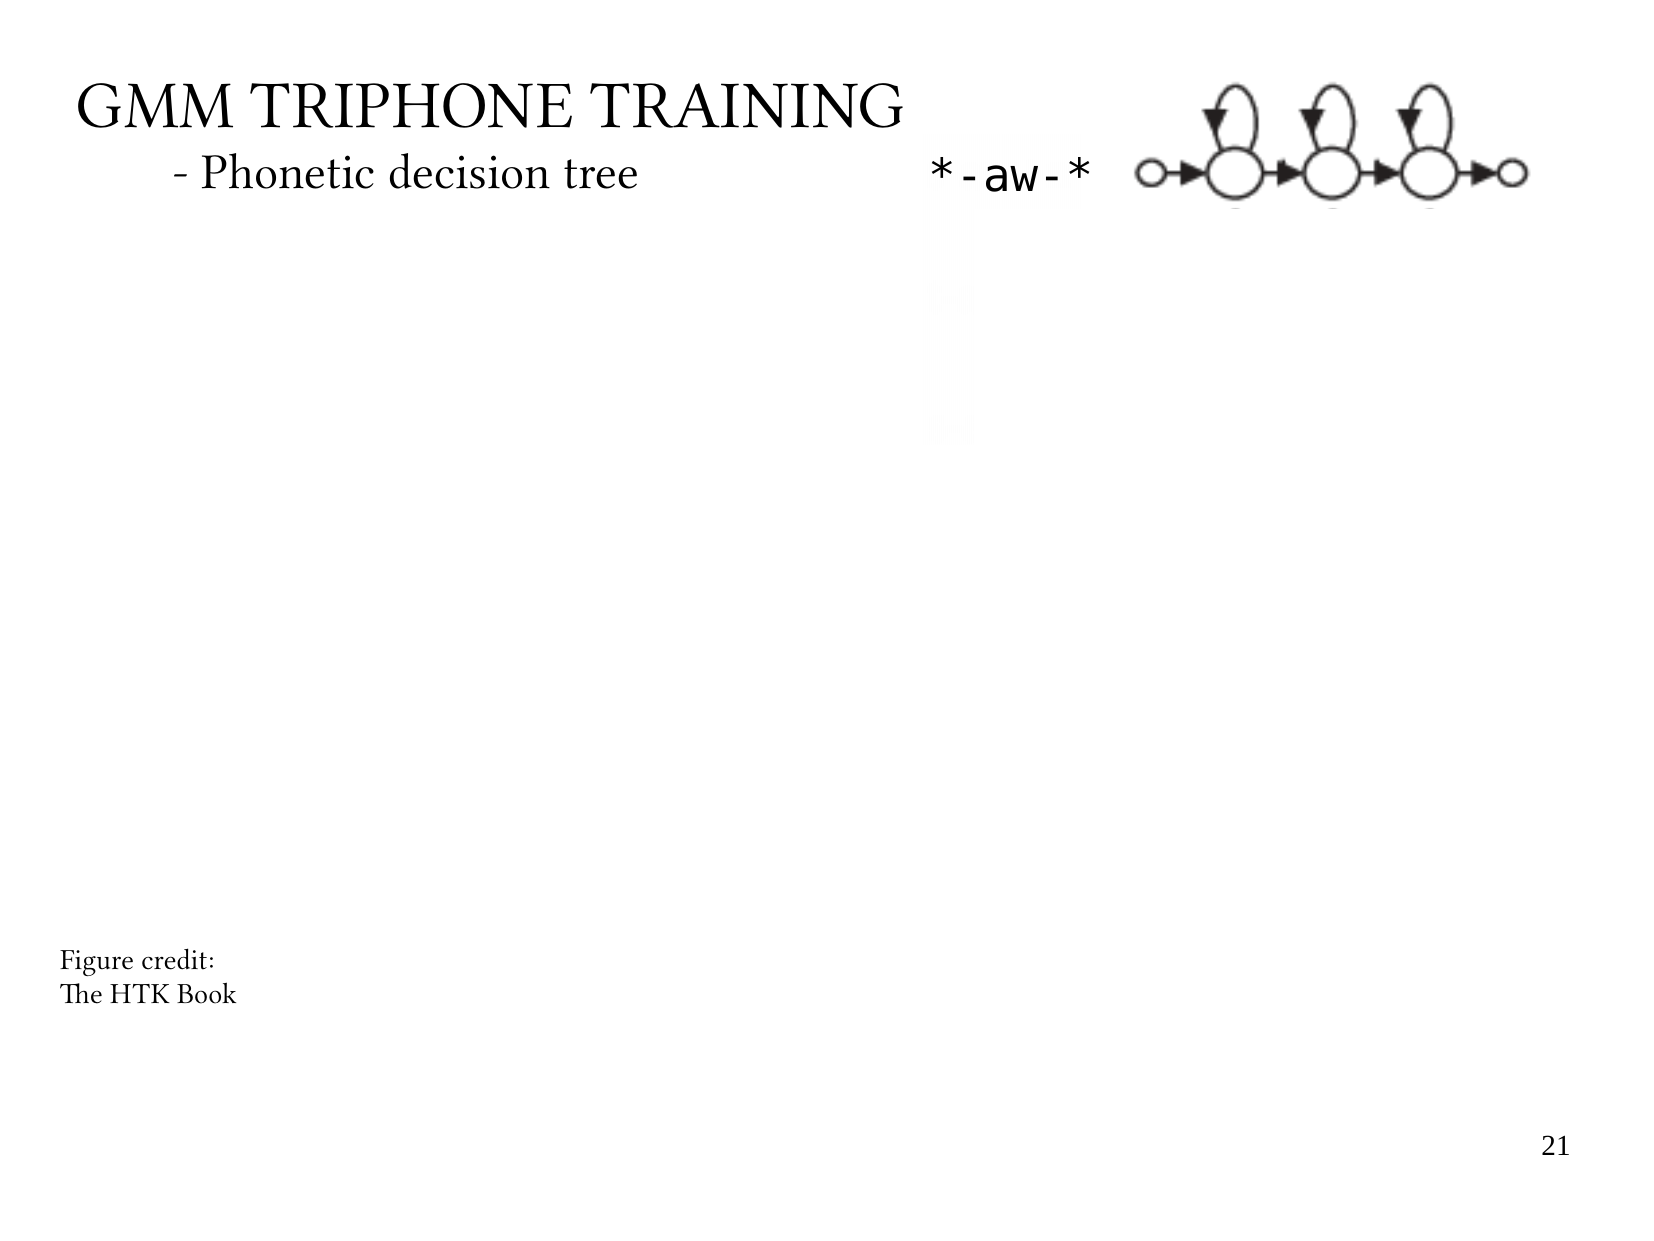

# GMM TRIPHONE TRAINING
 - Phonetic decision tree
 - Baum-Welch re-estimation
 DNN TRAINING
 DNN TRAINING
 DNN TRAINING
 DNN TRAINING
 DNN TRAINING
 - Baum-Welch re-estimation
Figure credit:
The HTK Book
 DECODING
*-aw-*
21